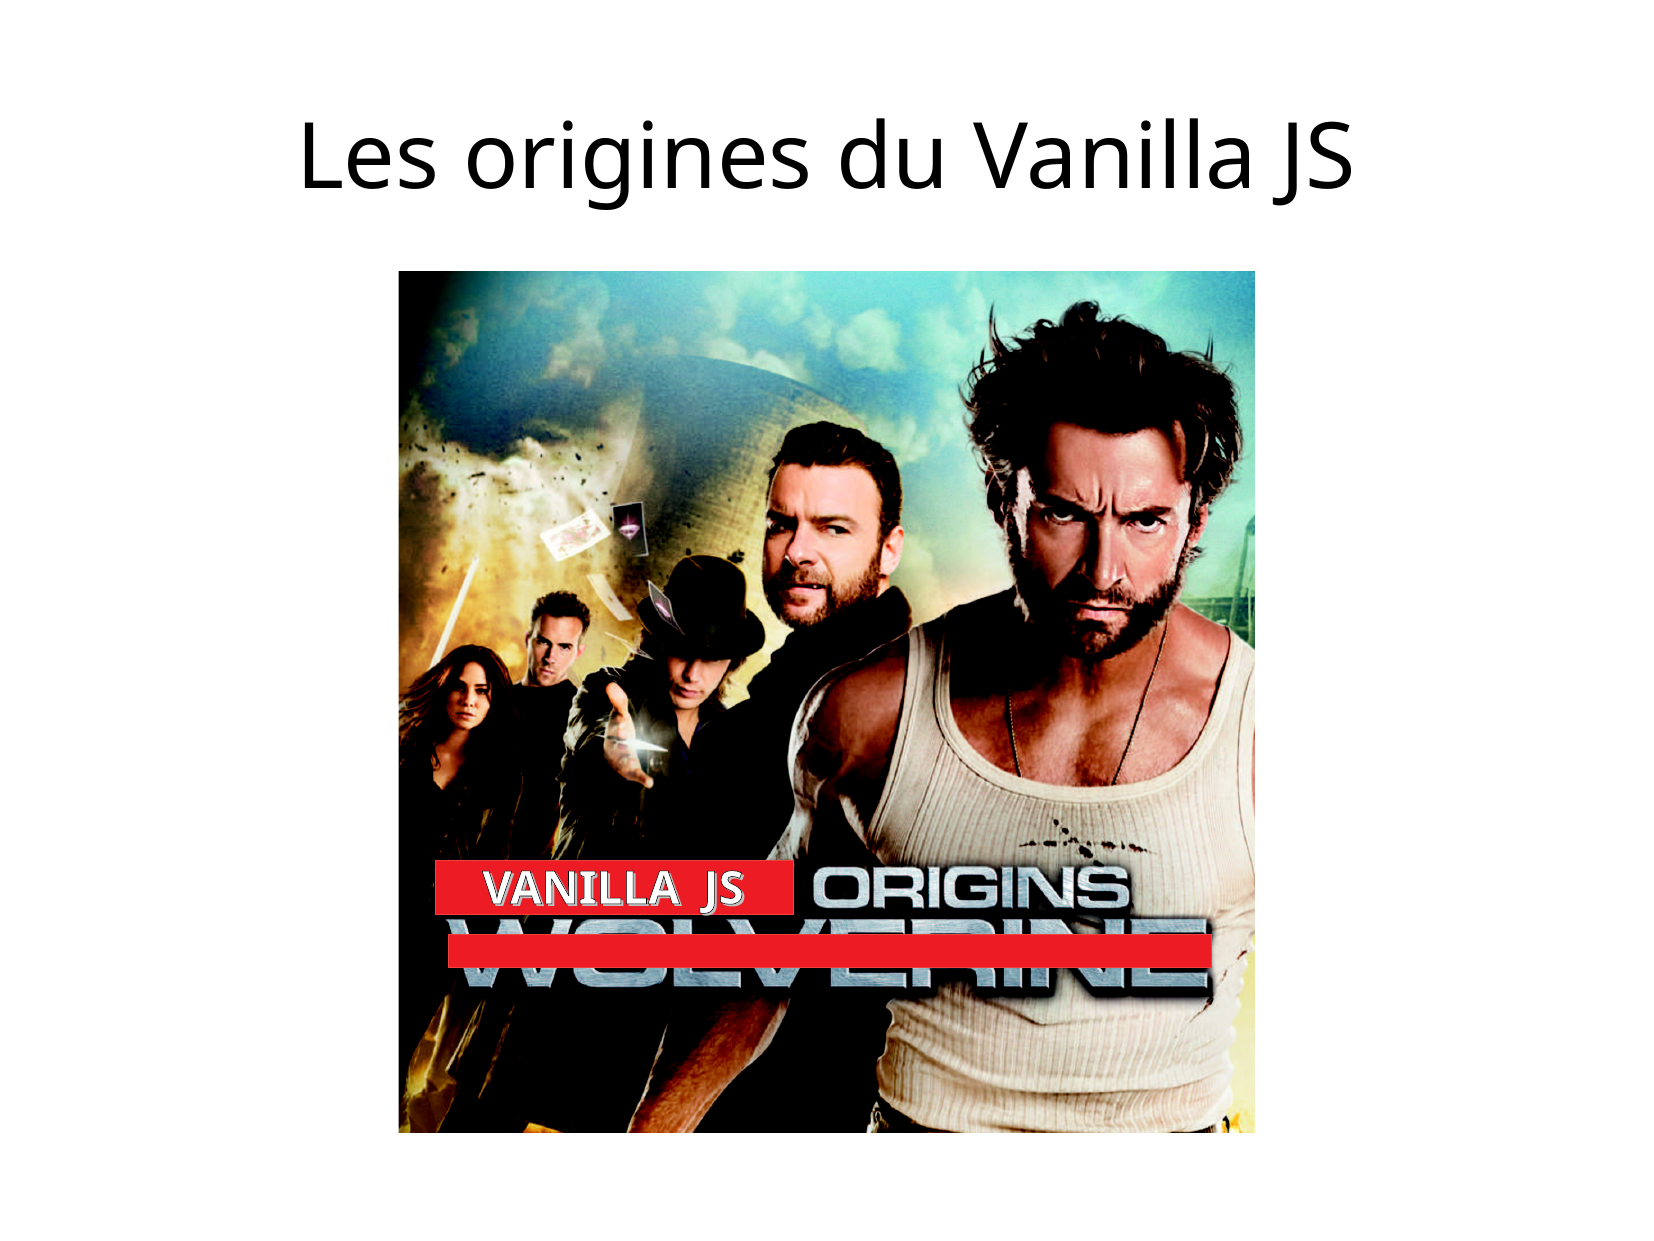

# Les origines du Vanilla JS
VANILLA JS